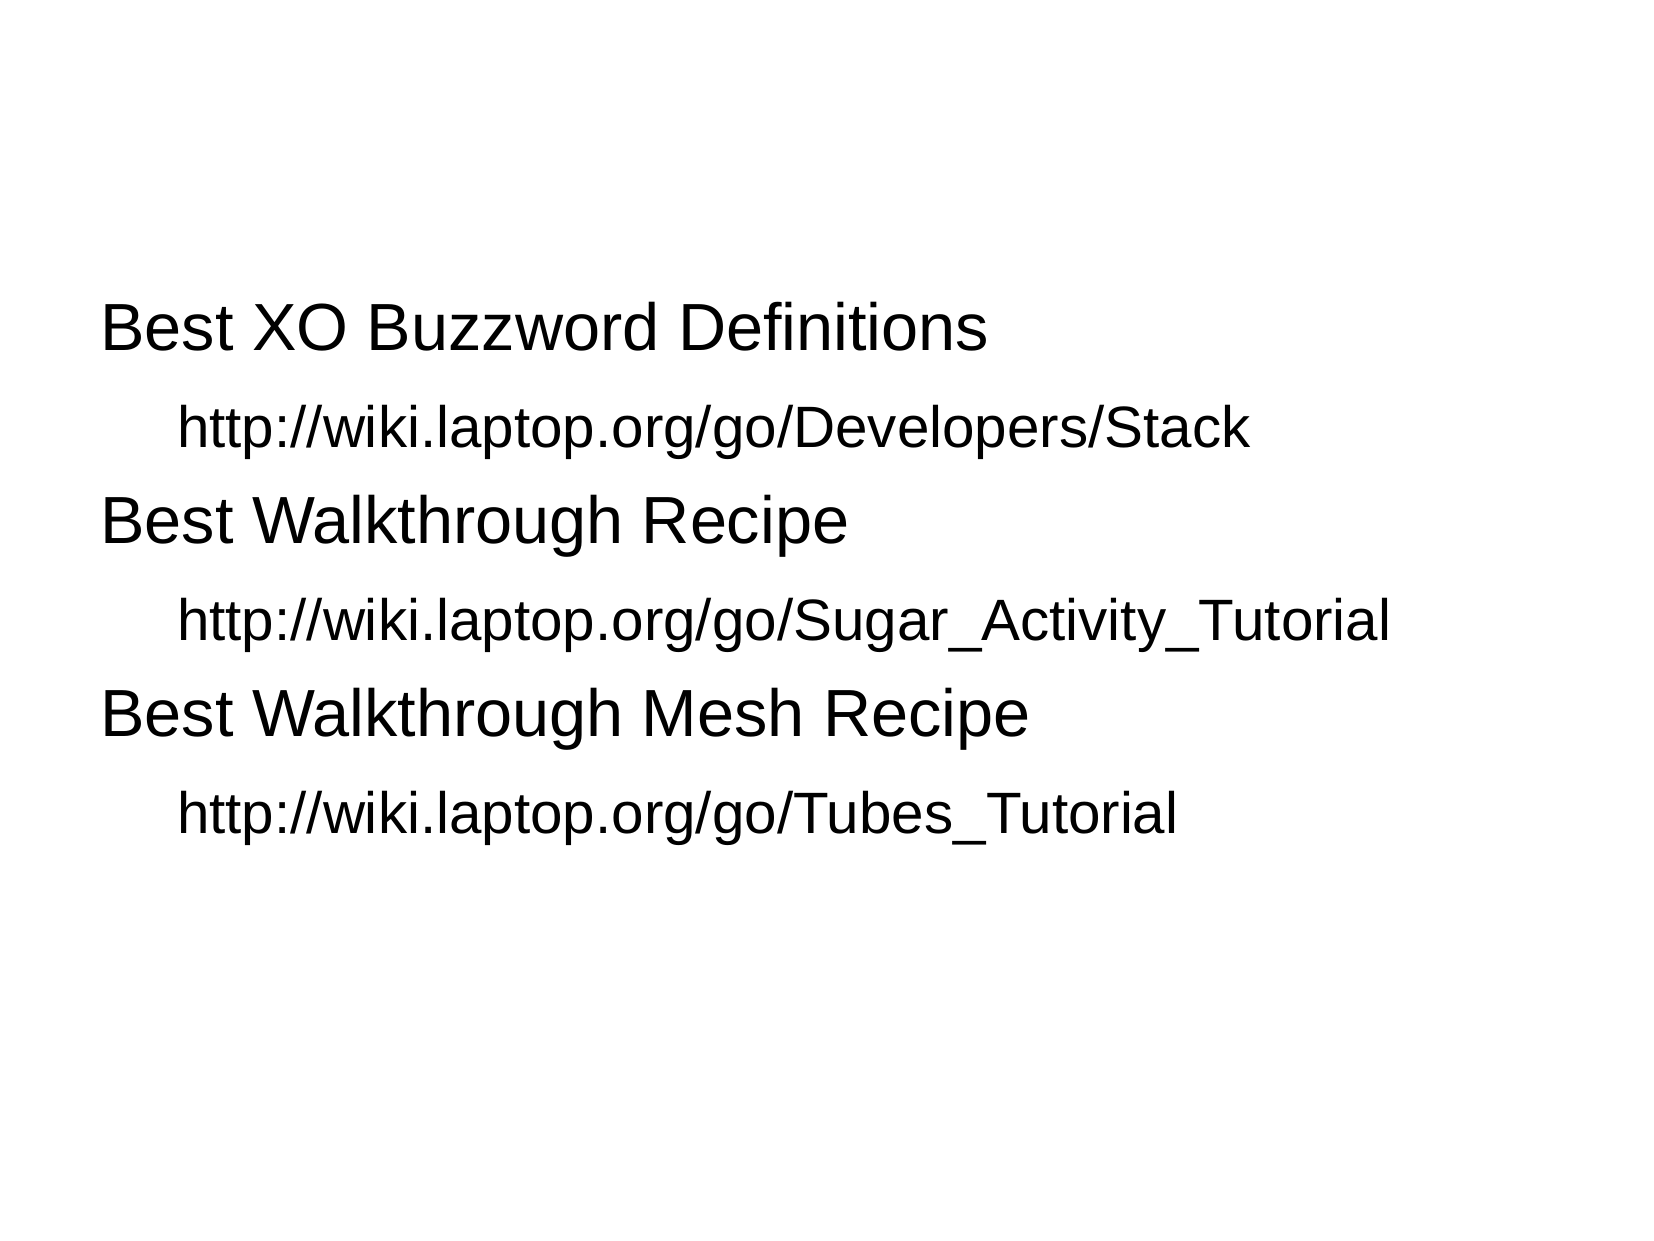

# Best XO Buzzword Definitions
http://wiki.laptop.org/go/Developers/Stack
Best Walkthrough Recipe
http://wiki.laptop.org/go/Sugar_Activity_Tutorial
Best Walkthrough Mesh Recipe
http://wiki.laptop.org/go/Tubes_Tutorial